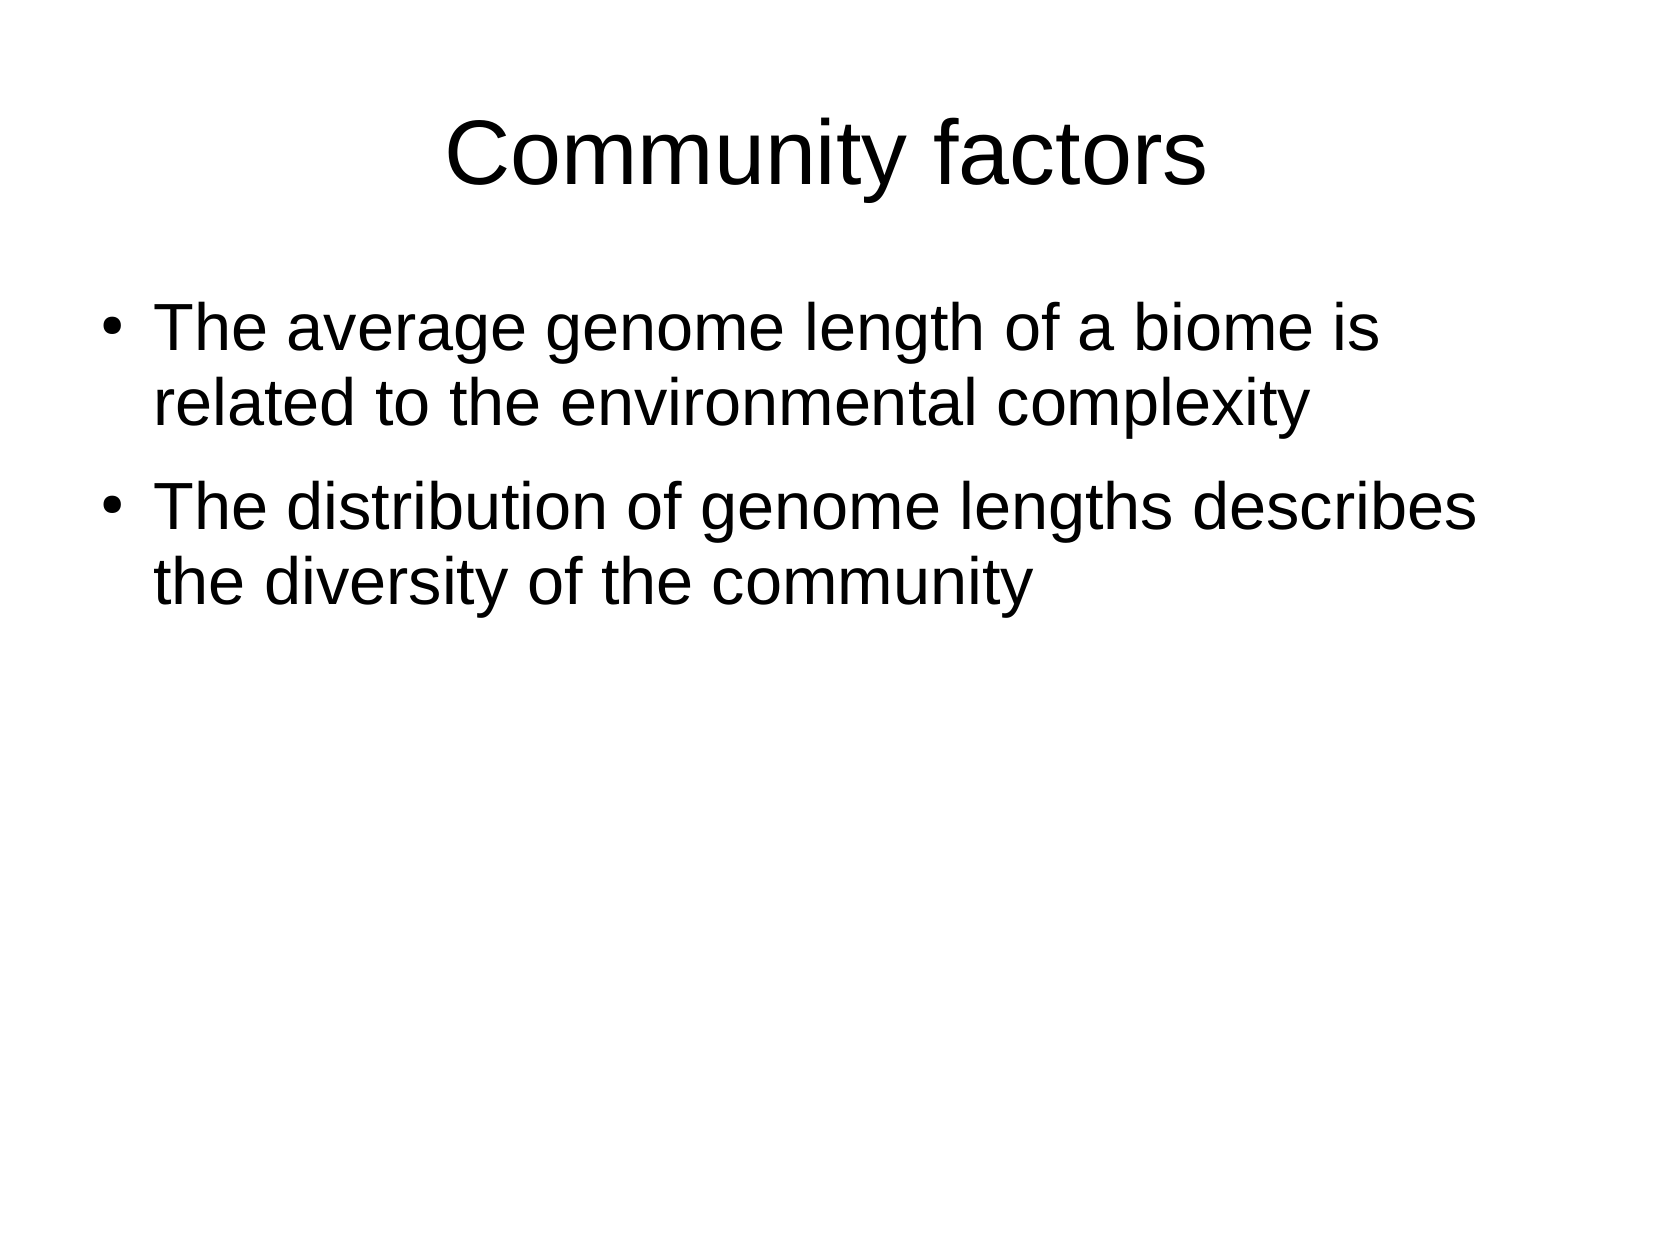

# Community factors
The average genome length of a biome is related to the environmental complexity
The distribution of genome lengths describes the diversity of the community